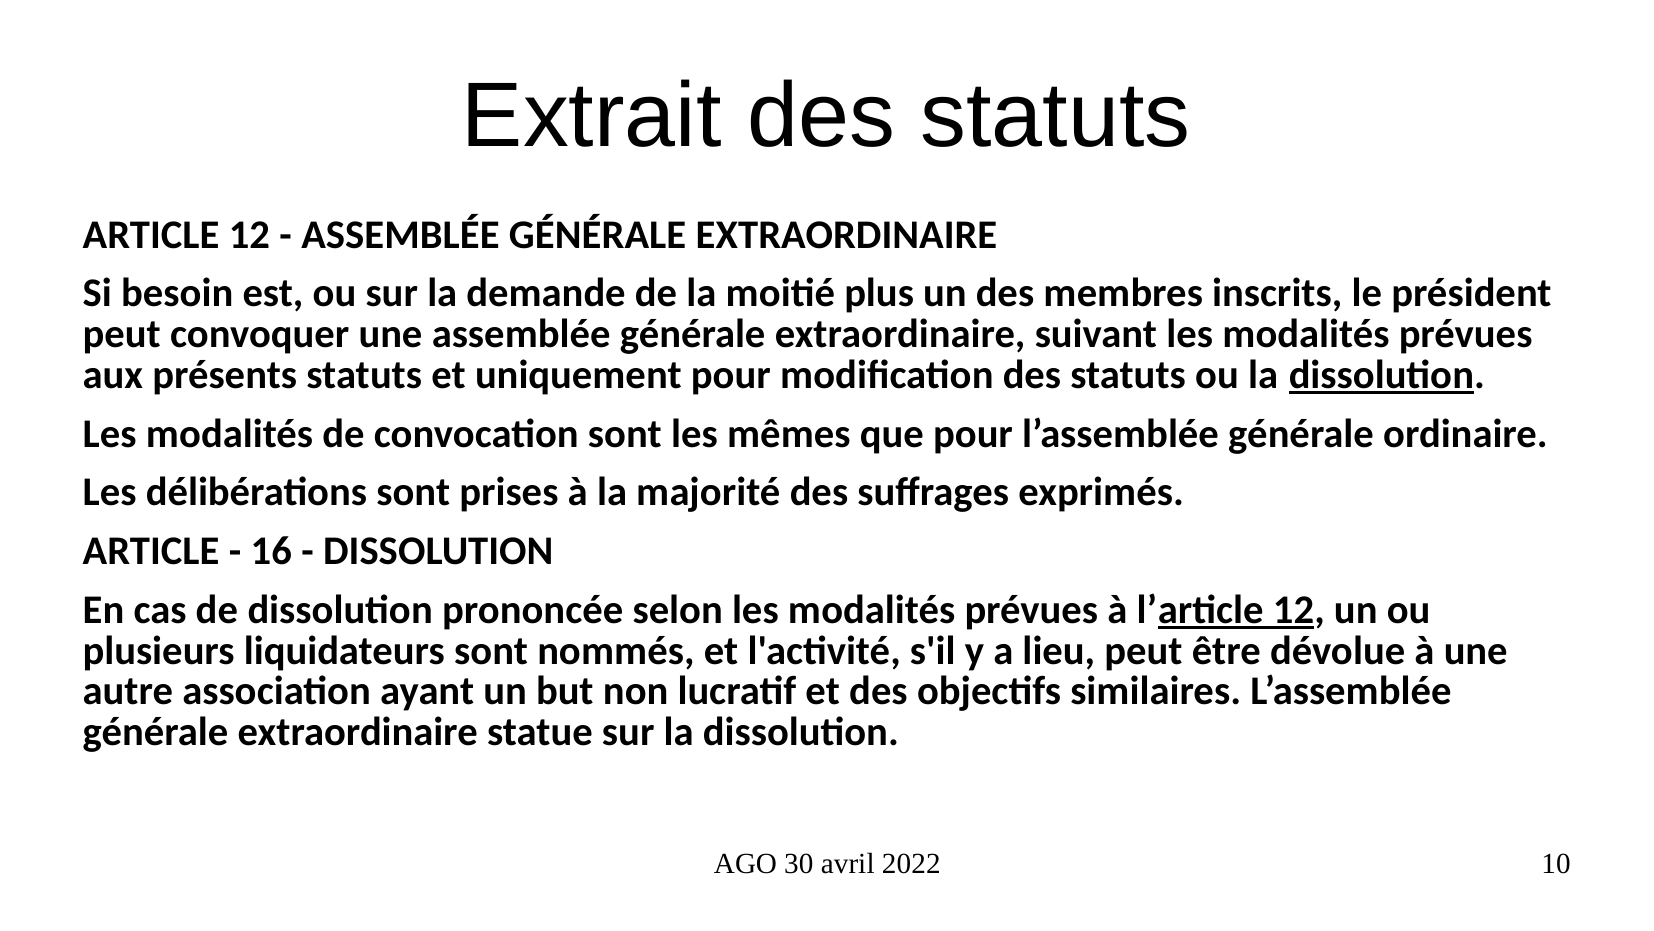

# Extrait des statuts
ARTICLE 12 - ASSEMBLÉE GÉNÉRALE EXTRAORDINAIRE
Si besoin est, ou sur la demande de la moitié plus un des membres inscrits, le président peut convoquer une assemblée générale extraordinaire, suivant les modalités prévues aux présents statuts et uniquement pour modification des statuts ou la dissolution.
Les modalités de convocation sont les mêmes que pour l’assemblée générale ordinaire.
Les délibérations sont prises à la majorité des suffrages exprimés.
ARTICLE - 16 - DISSOLUTION
En cas de dissolution prononcée selon les modalités prévues à l’article 12, un ou plusieurs liquidateurs sont nommés, et l'activité, s'il y a lieu, peut être dévolue à une autre association ayant un but non lucratif et des objectifs similaires. L’assemblée générale extraordinaire statue sur la dissolution.
AGO 30 avril 2022
10